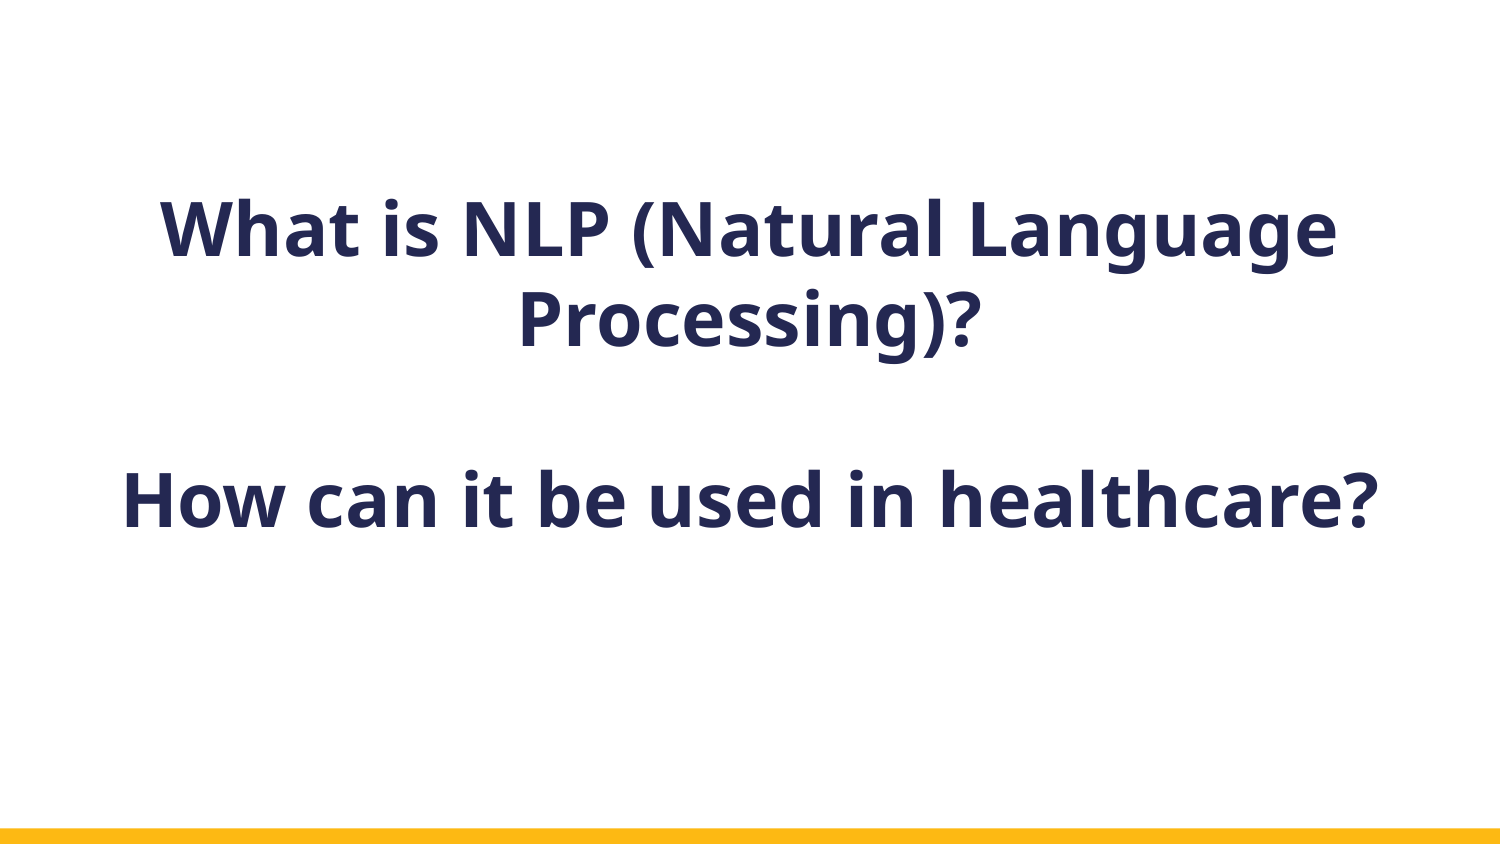

# What is NLP (Natural Language Processing)? How can it be used in healthcare?